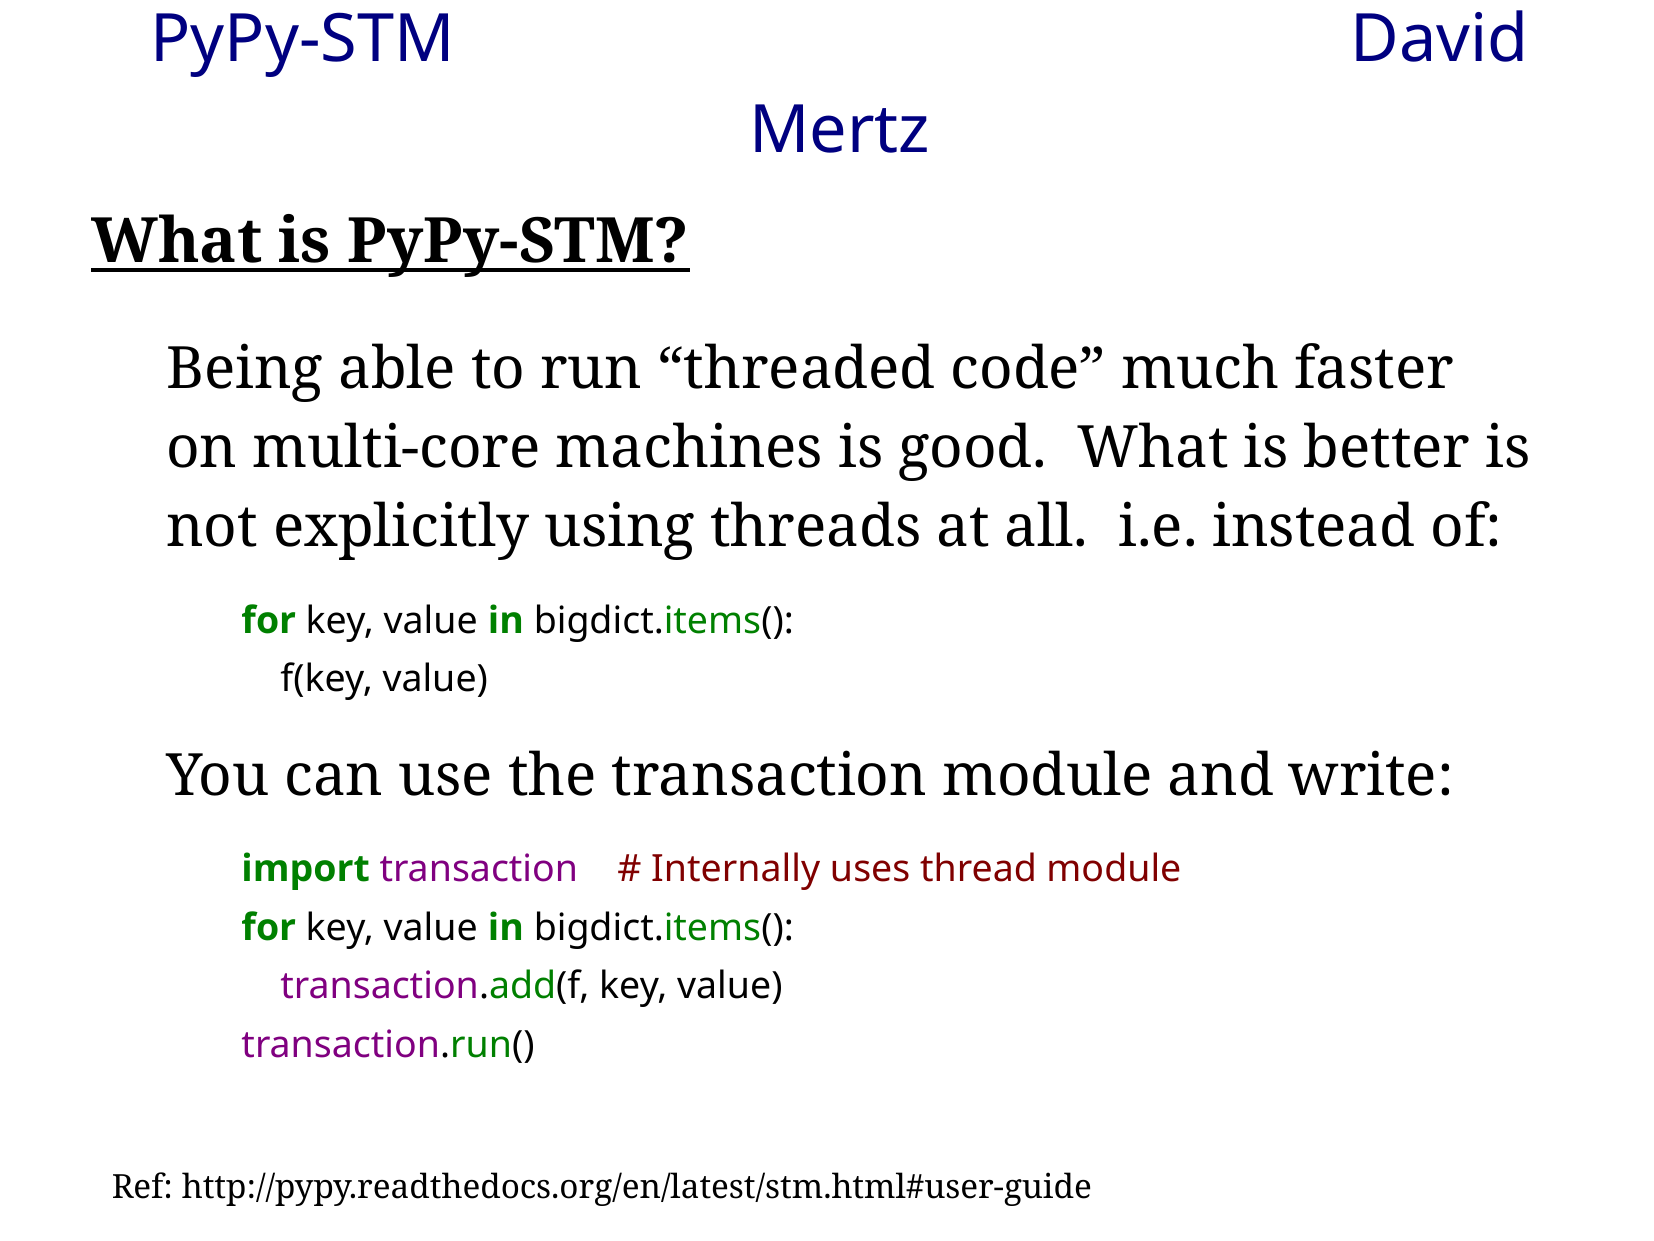

PyPy-STM												David Mertz
# What is PyPy-STM?
Being able to run “threaded code” much faster on multi-core machines is good. What is better is not explicitly using threads at all. i.e. instead of:
for key, value in bigdict.items():
 f(key, value)
You can use the transaction module and write:
import transaction # Internally uses thread module
for key, value in bigdict.items():
 transaction.add(f, key, value)
transaction.run()
Ref: http://pypy.readthedocs.org/en/latest/stm.html#user-guide